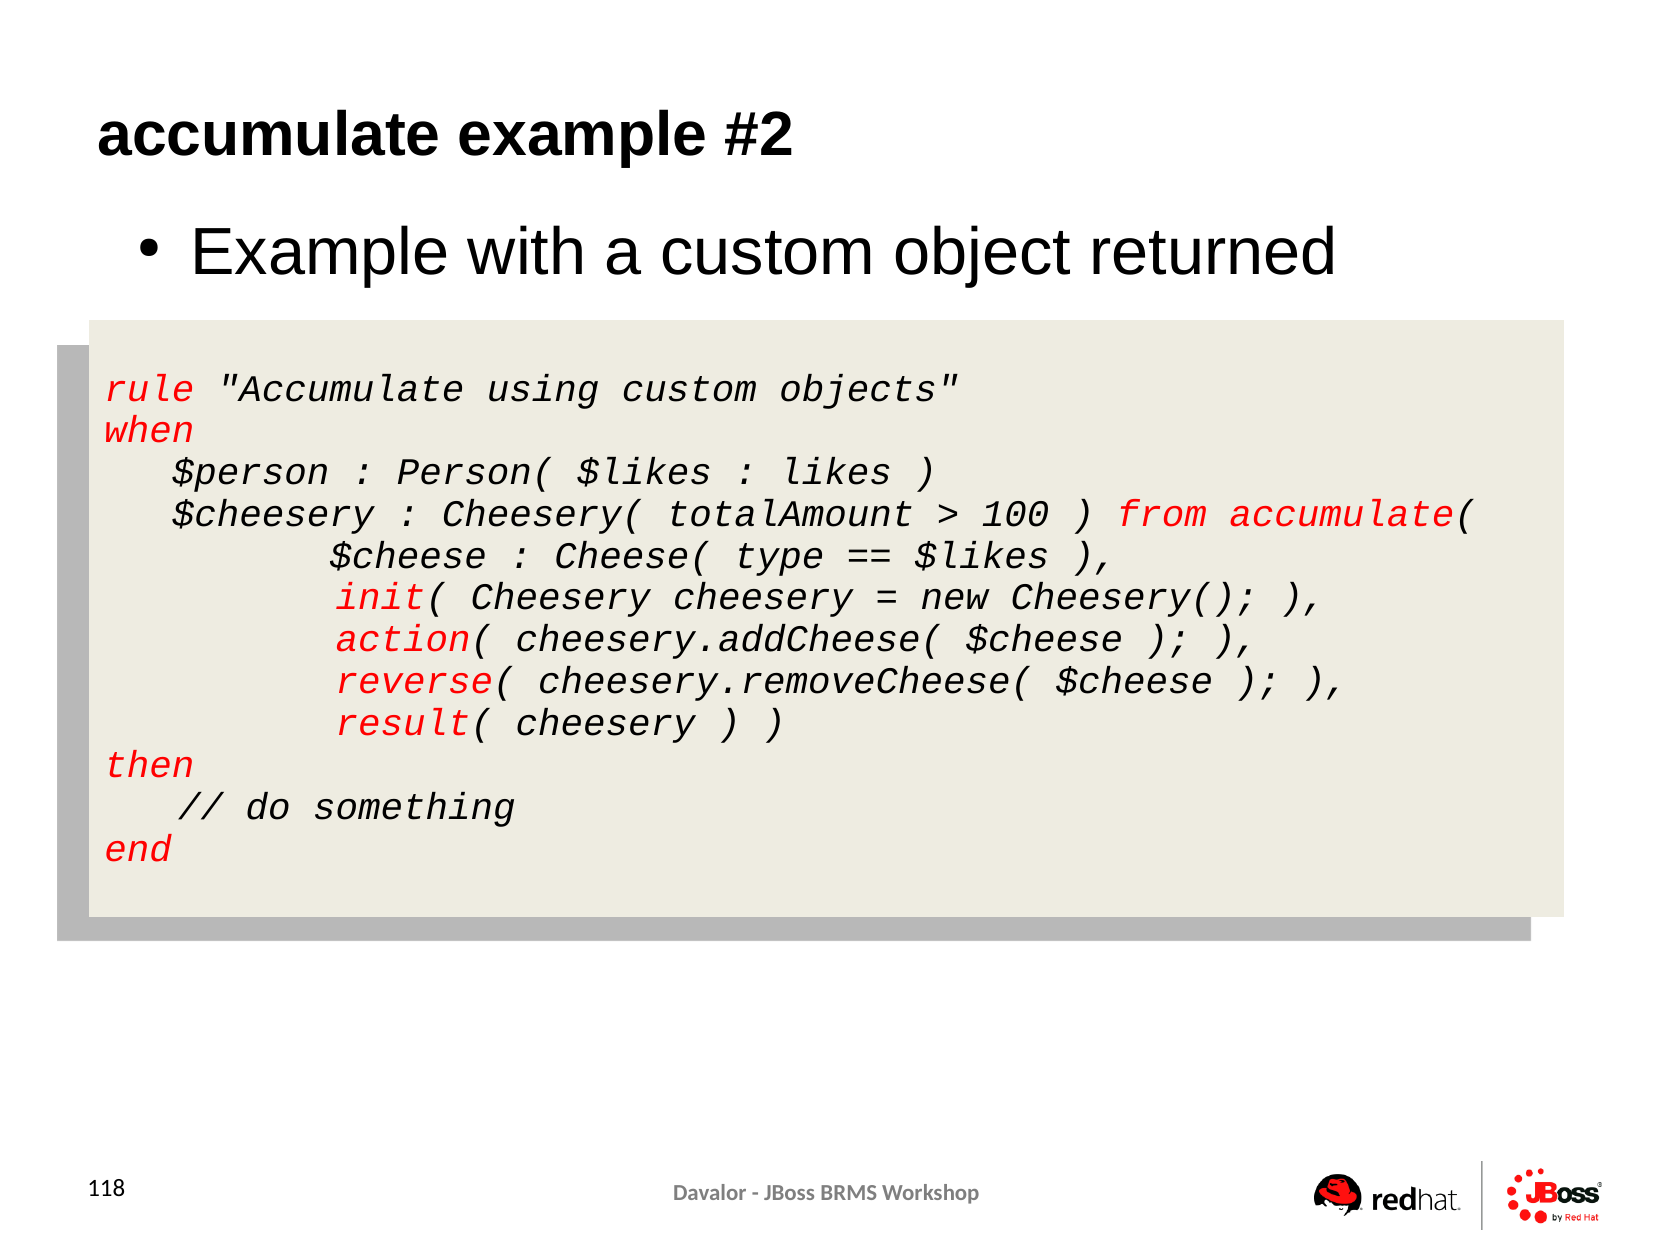

# accumulate example #2
Example with a custom object returned
rule "Accumulate using custom objects"
when
 $person : Person( $likes : likes )
 $cheesery : Cheesery( totalAmount > 100 ) from accumulate(
 $cheese : Cheese( type == $likes ),
	 init( Cheesery cheesery = new Cheesery(); ),
	 action( cheesery.addCheese( $cheese ); ),
	 reverse( cheesery.removeCheese( $cheese ); ),
	 result( cheesery ) )
then
	// do something
end